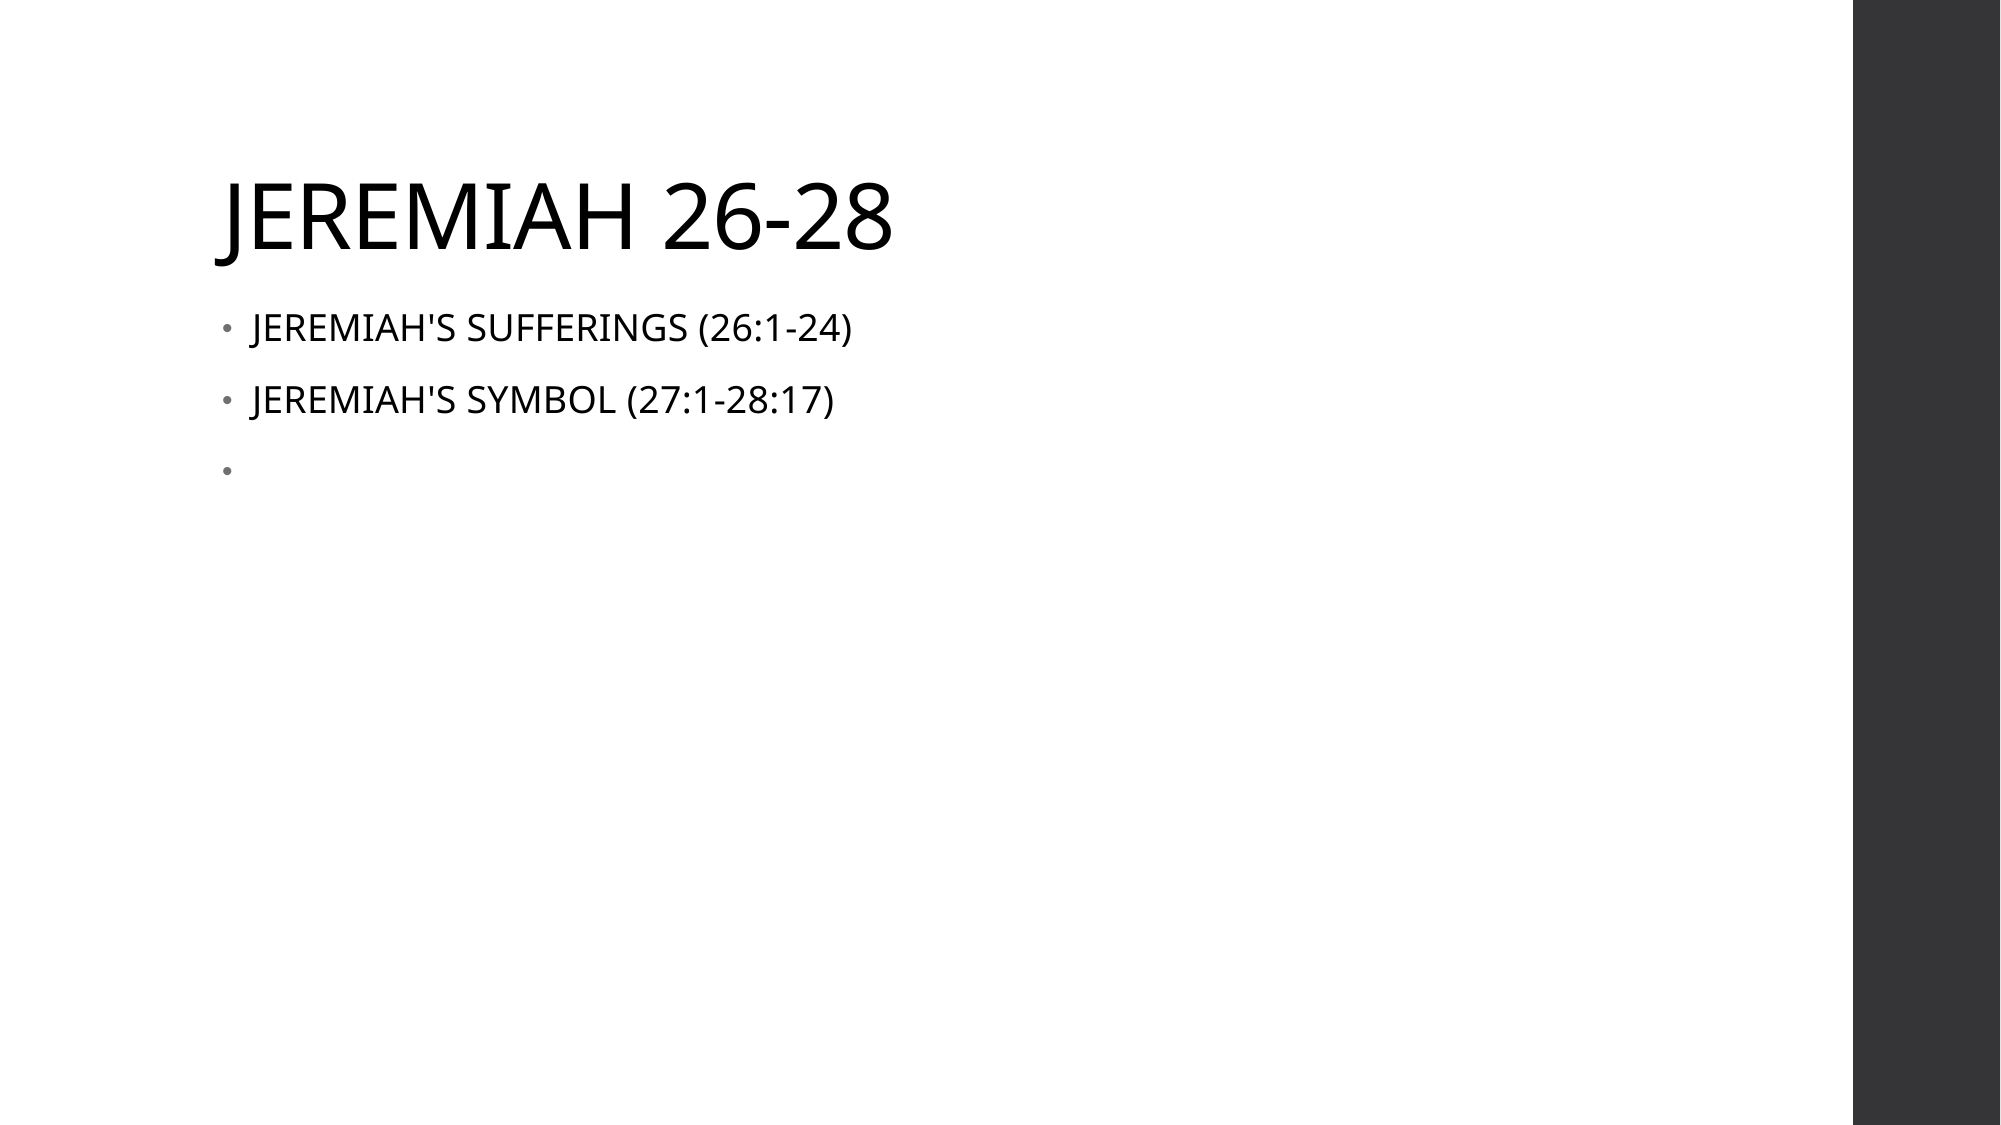

# JEREMIAH 26-28
JEREMIAH'S SUFFERINGS (26:1-24)
JEREMIAH'S SYMBOL (27:1-28:17)